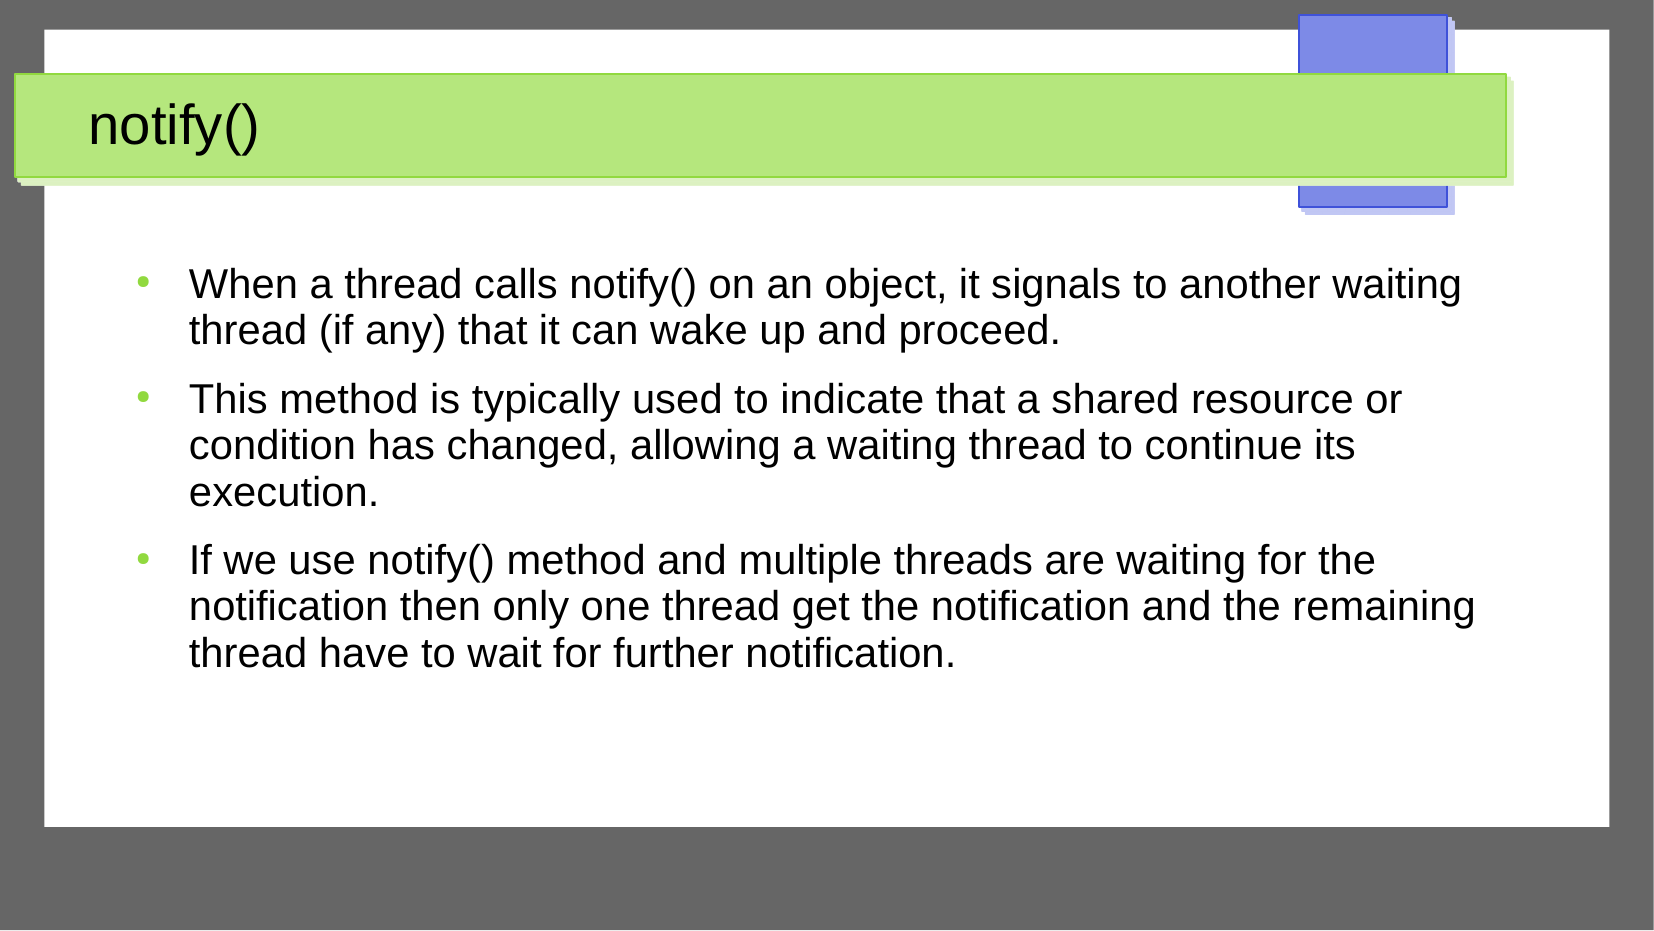

# notify()
When a thread calls notify() on an object, it signals to another waiting thread (if any) that it can wake up and proceed.
This method is typically used to indicate that a shared resource or condition has changed, allowing a waiting thread to continue its execution.
If we use notify() method and multiple threads are waiting for the notification then only one thread get the notification and the remaining thread have to wait for further notification.